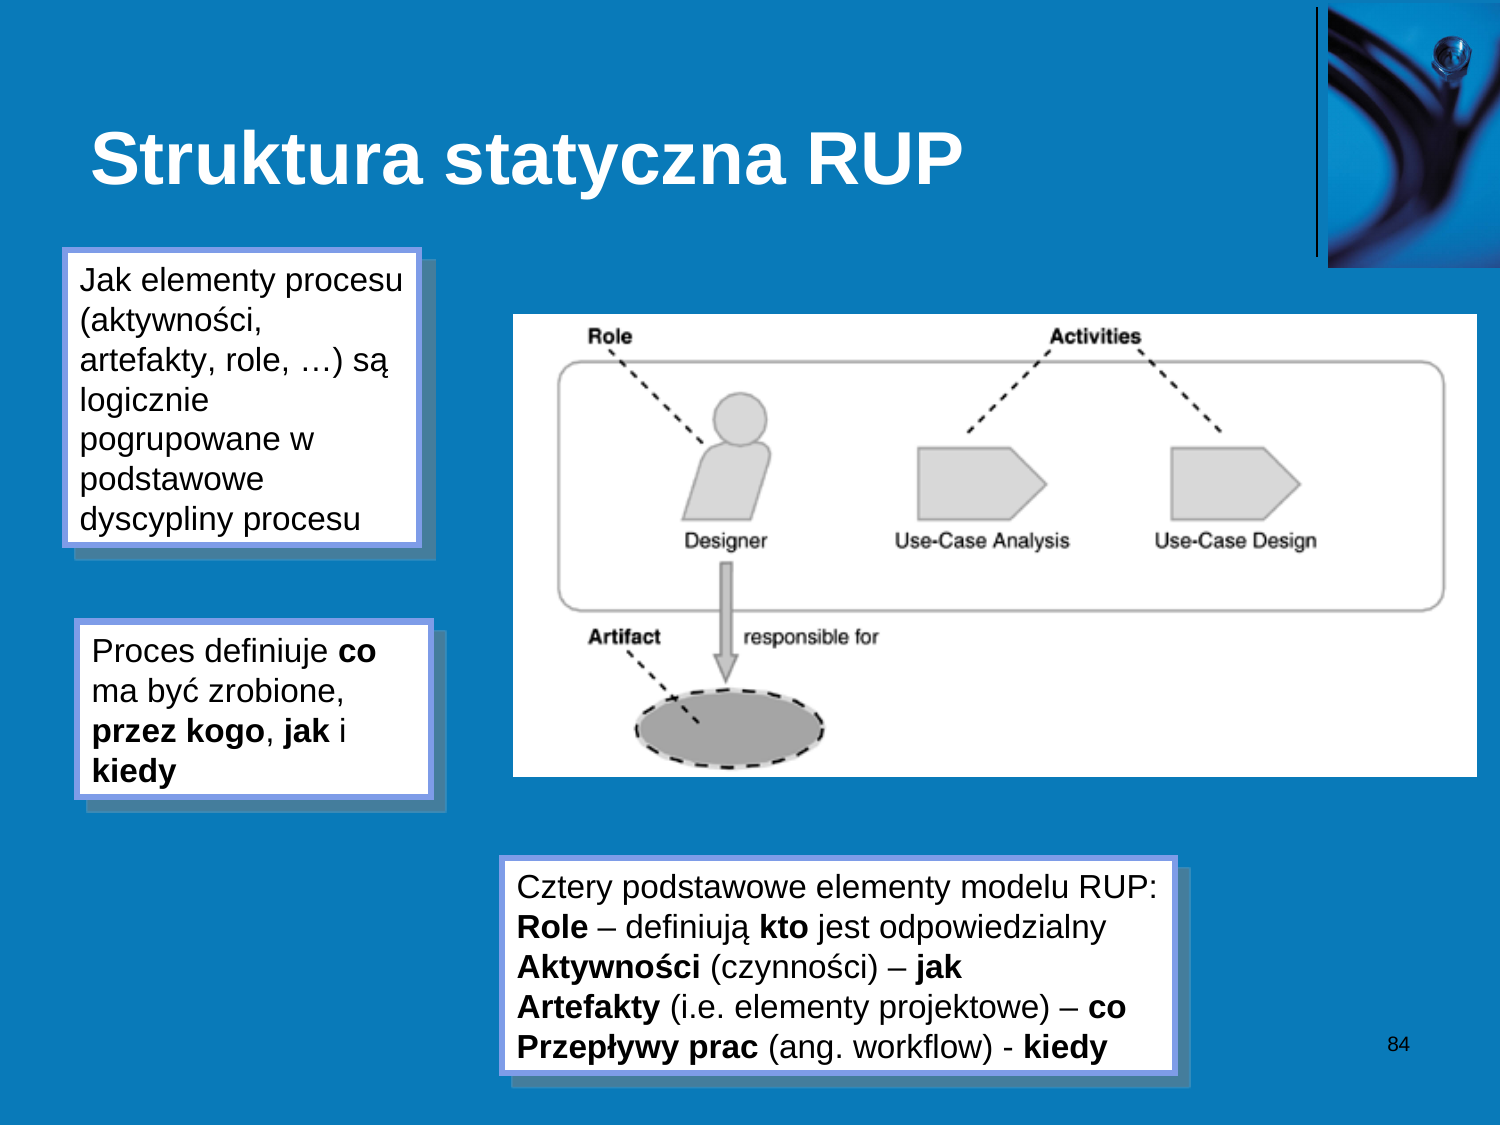

# Struktura statyczna RUP
Jak elementy procesu (aktywności, artefakty, role, …) są logicznie pogrupowane w podstawowe dyscypliny procesu
Proces definiuje co ma być zrobione, przez kogo, jak i kiedy
Cztery podstawowe elementy modelu RUP:
Role – definiują kto jest odpowiedzialny
Aktywności (czynności) – jak
Artefakty (i.e. elementy projektowe) – co
Przepływy prac (ang. workflow) - kiedy
84